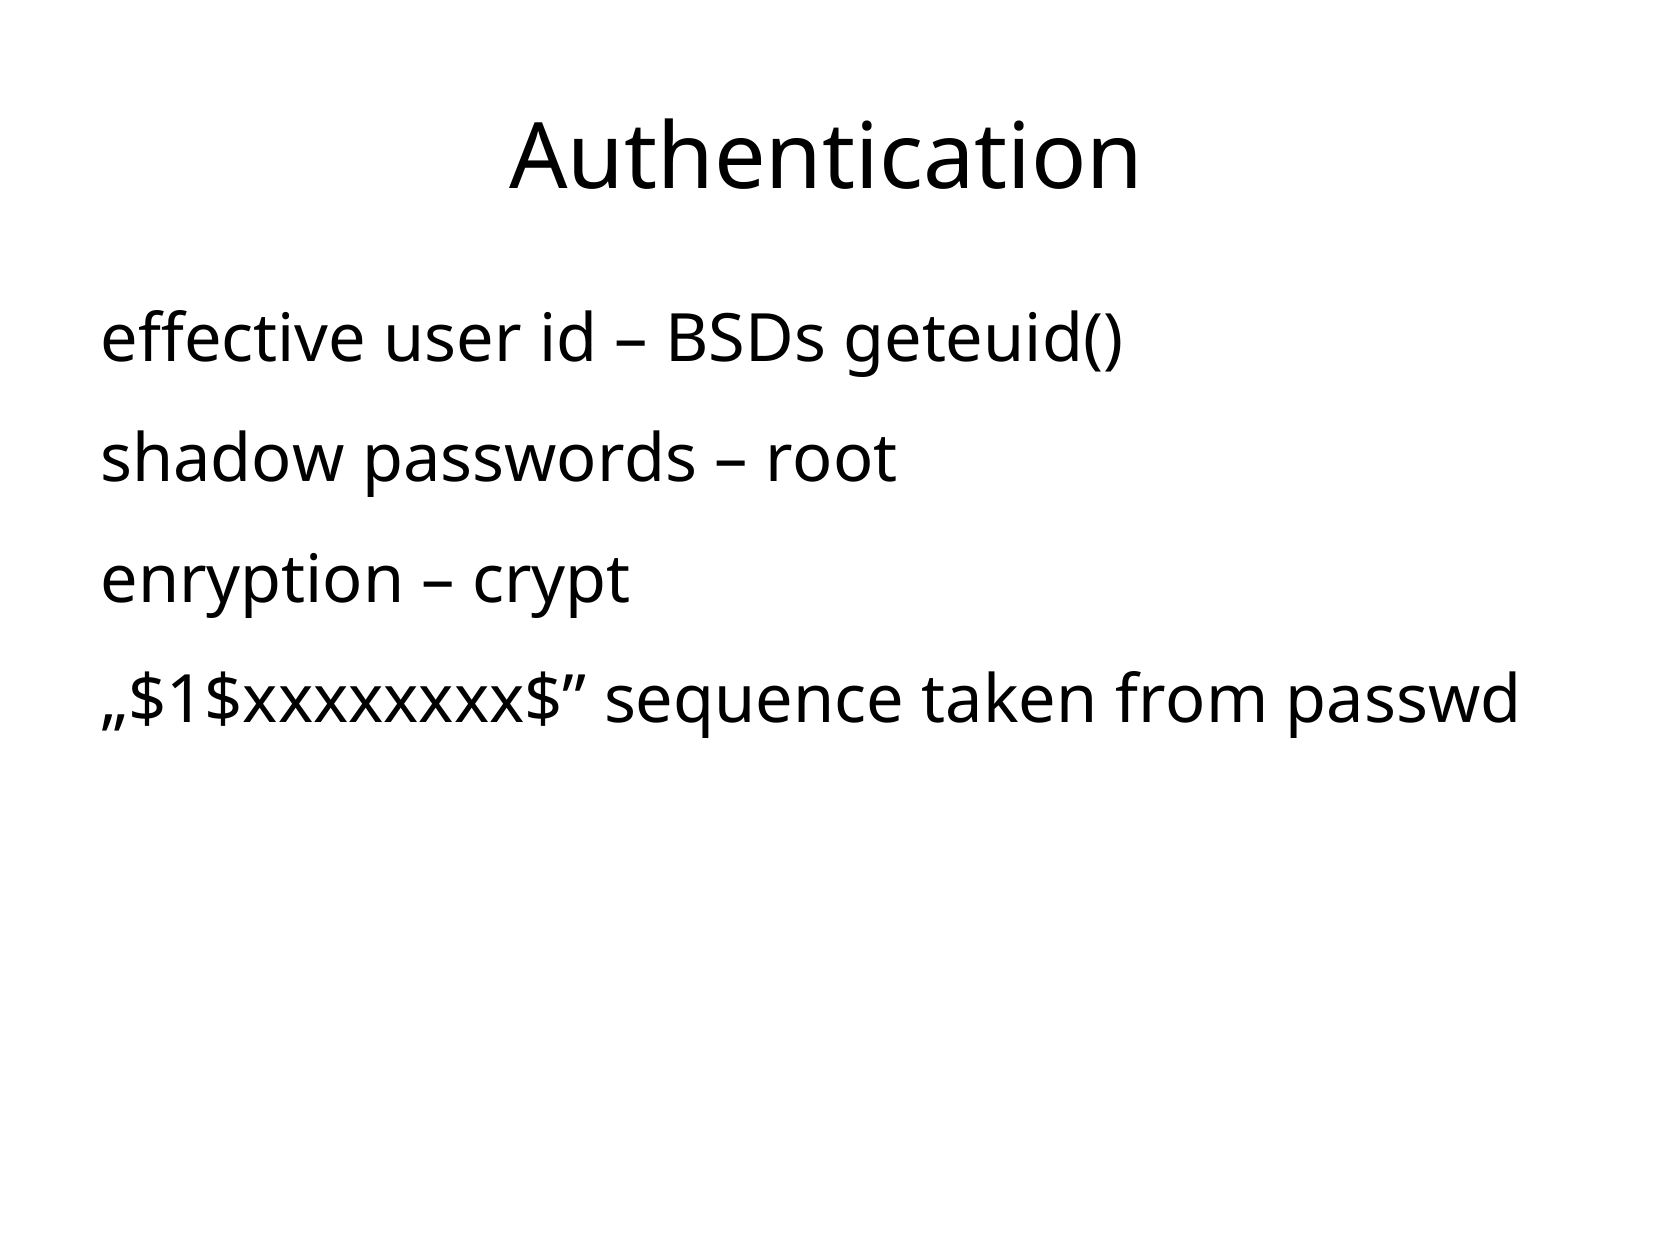

# Authentication
effective user id – BSDs geteuid()
shadow passwords – root
enryption – crypt
„$1$xxxxxxxx$” sequence taken from passwd